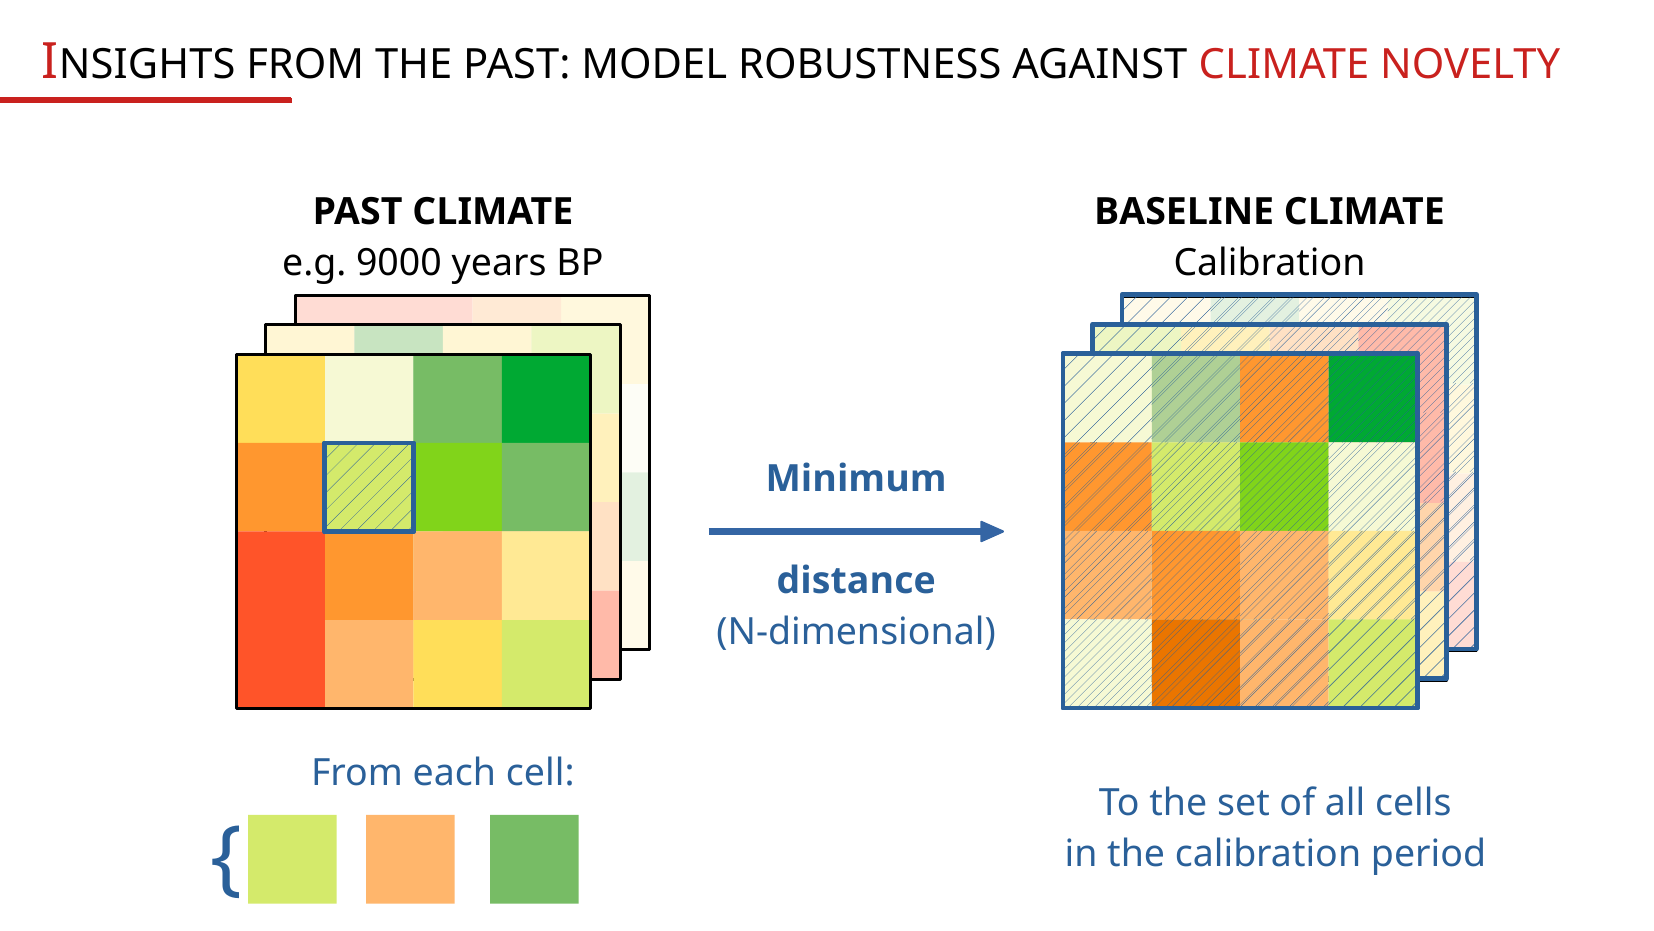

INSIGHTS FROM THE PAST: MODEL ROBUSTNESS AGAINST CLIMATE NOVELTY
PAST CLIMATE
e.g. 9000 years BP
BASELINE CLIMATE
Calibration conditions
Minimum
distance
(N-dimensional)
From each cell:
{  ;  ; … }
To the set of all cells
in the calibration period